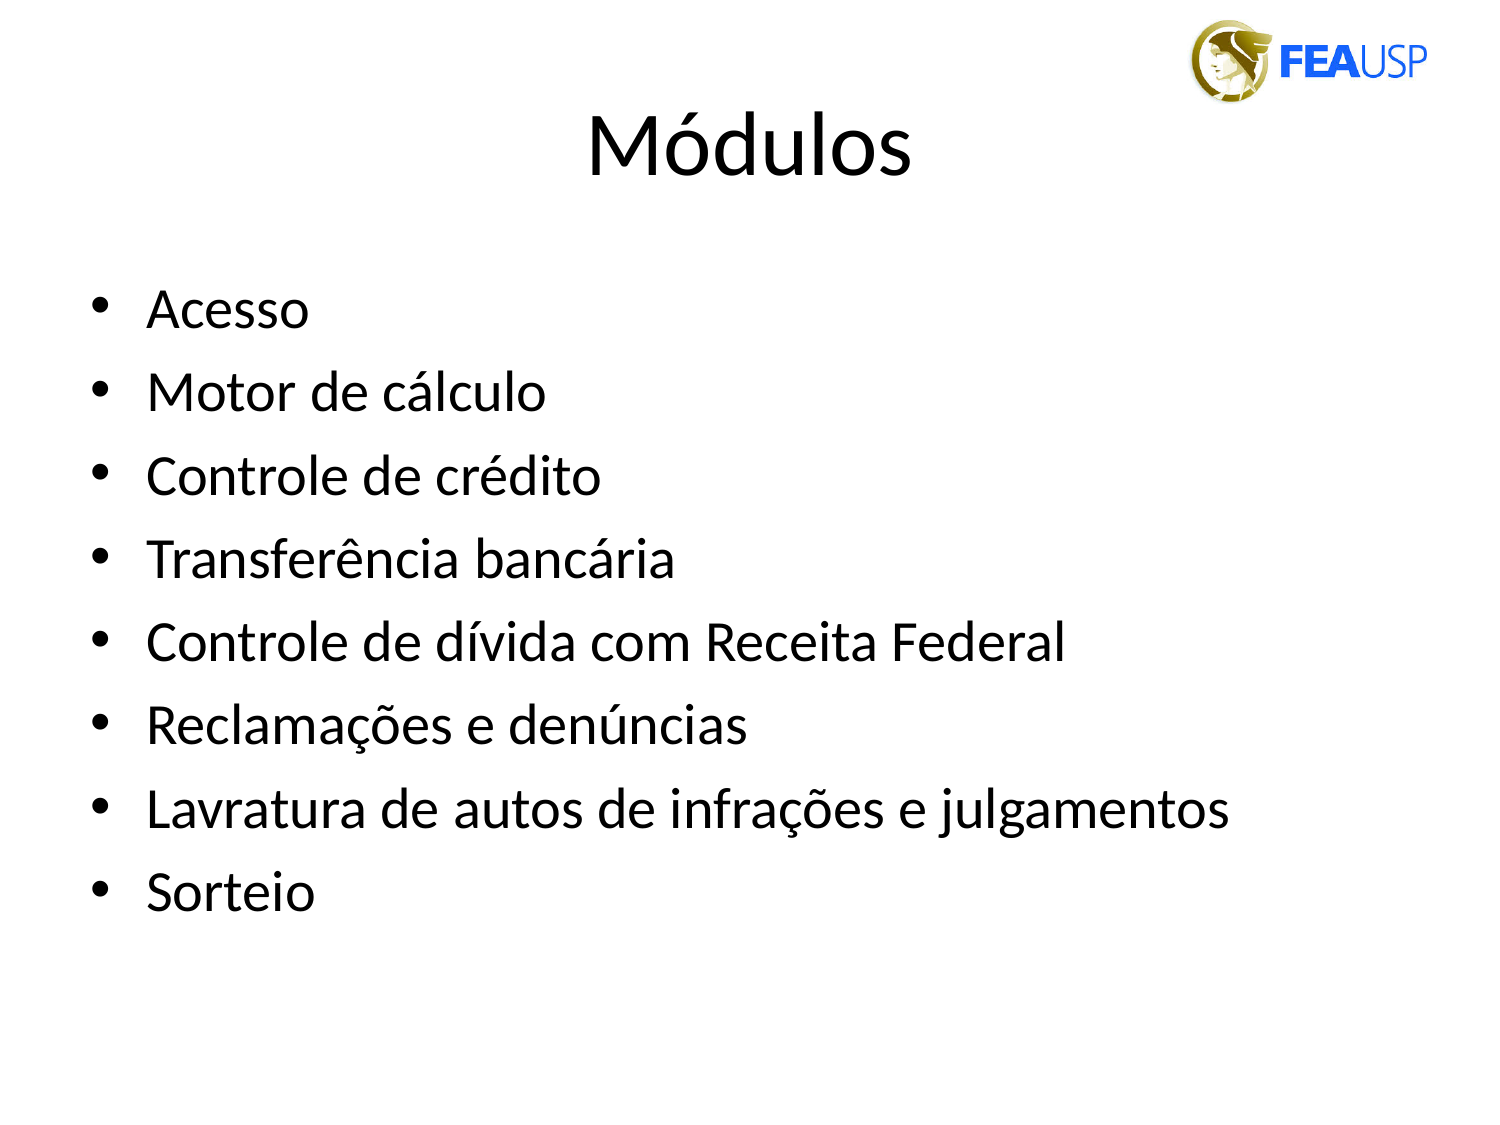

# Módulos
Acesso
Motor de cálculo
Controle de crédito
Transferência bancária
Controle de dívida com Receita Federal
Reclamações e denúncias
Lavratura de autos de infrações e julgamentos
Sorteio